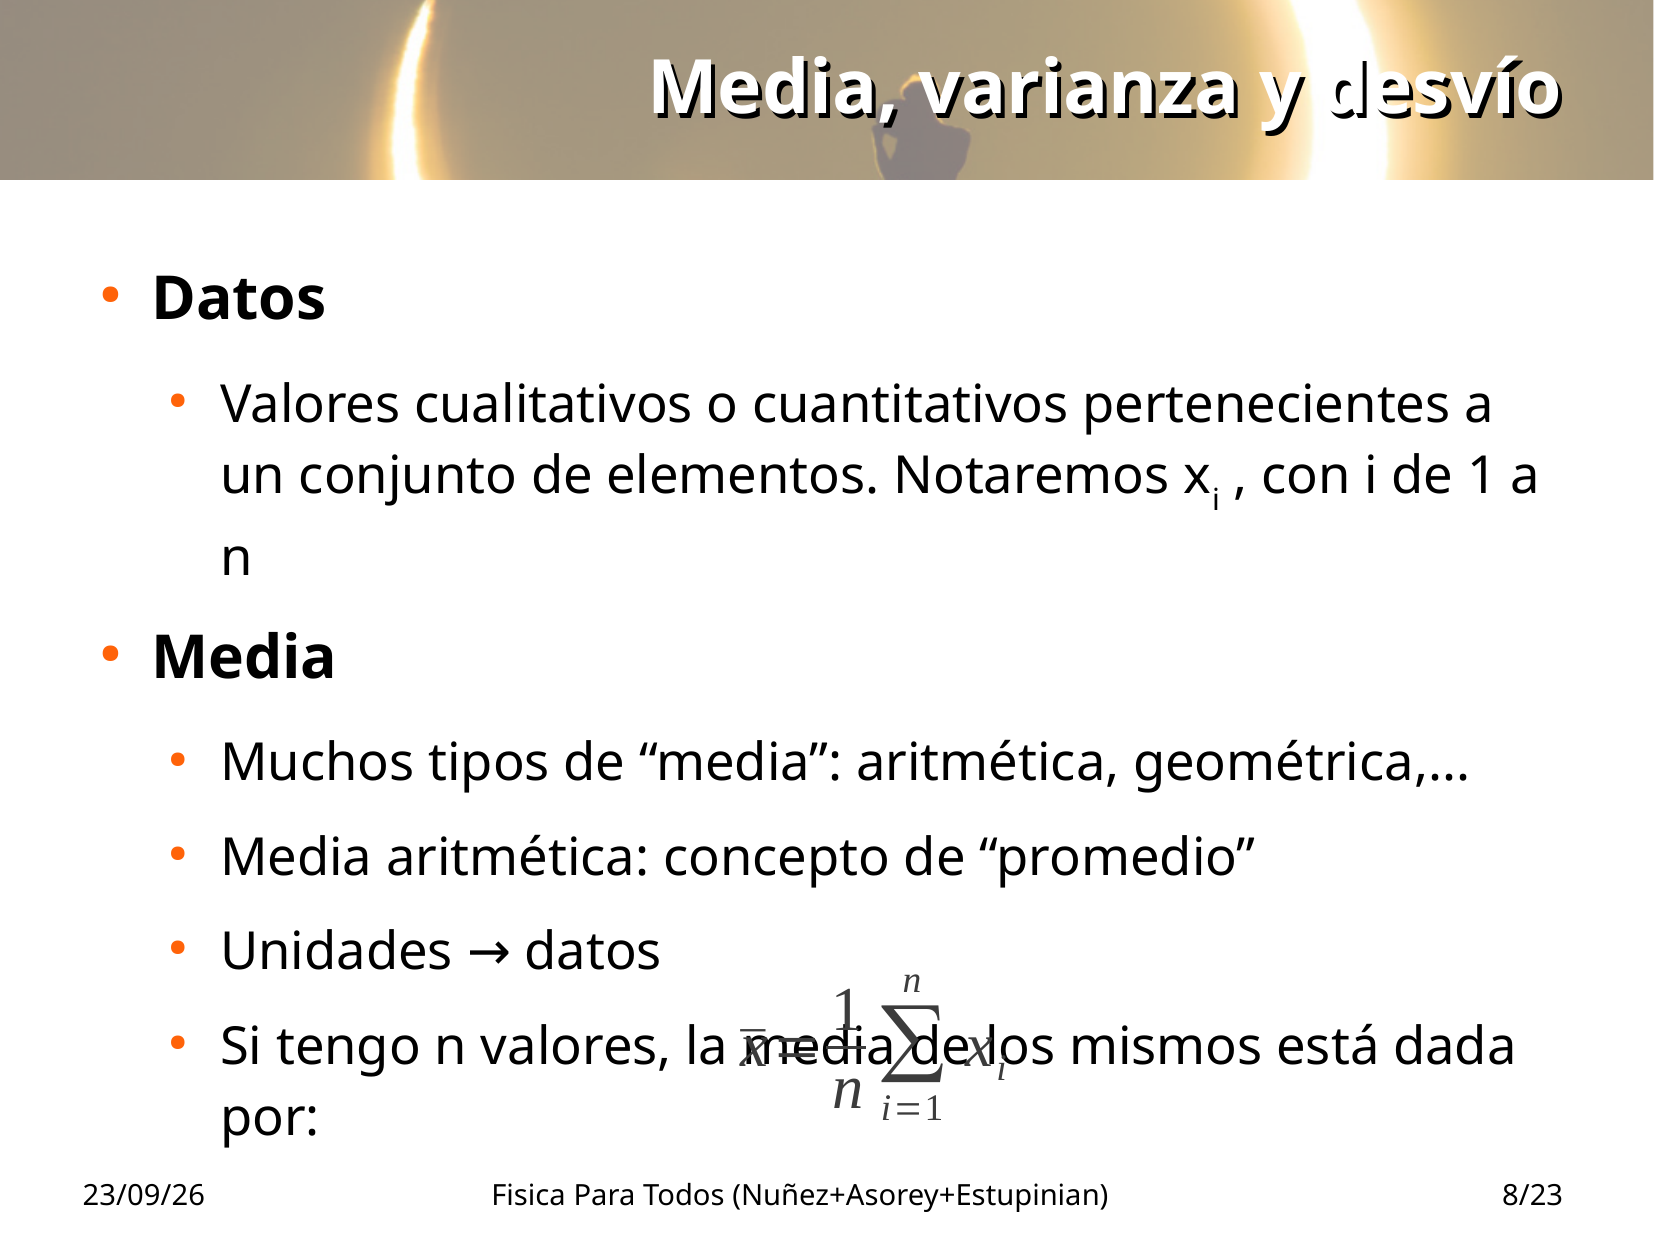

# Media, varianza y desvío
Datos
Valores cualitativos o cuantitativos pertenecientes a un conjunto de elementos. Notaremos xi , con i de 1 a n
Media
Muchos tipos de “media”: aritmética, geométrica,...
Media aritmética: concepto de “promedio”
Unidades → datos
Si tengo n valores, la media de los mismos está dada por:
Fisica Para Todos (Nuñez+Asorey+Estupinian)
8